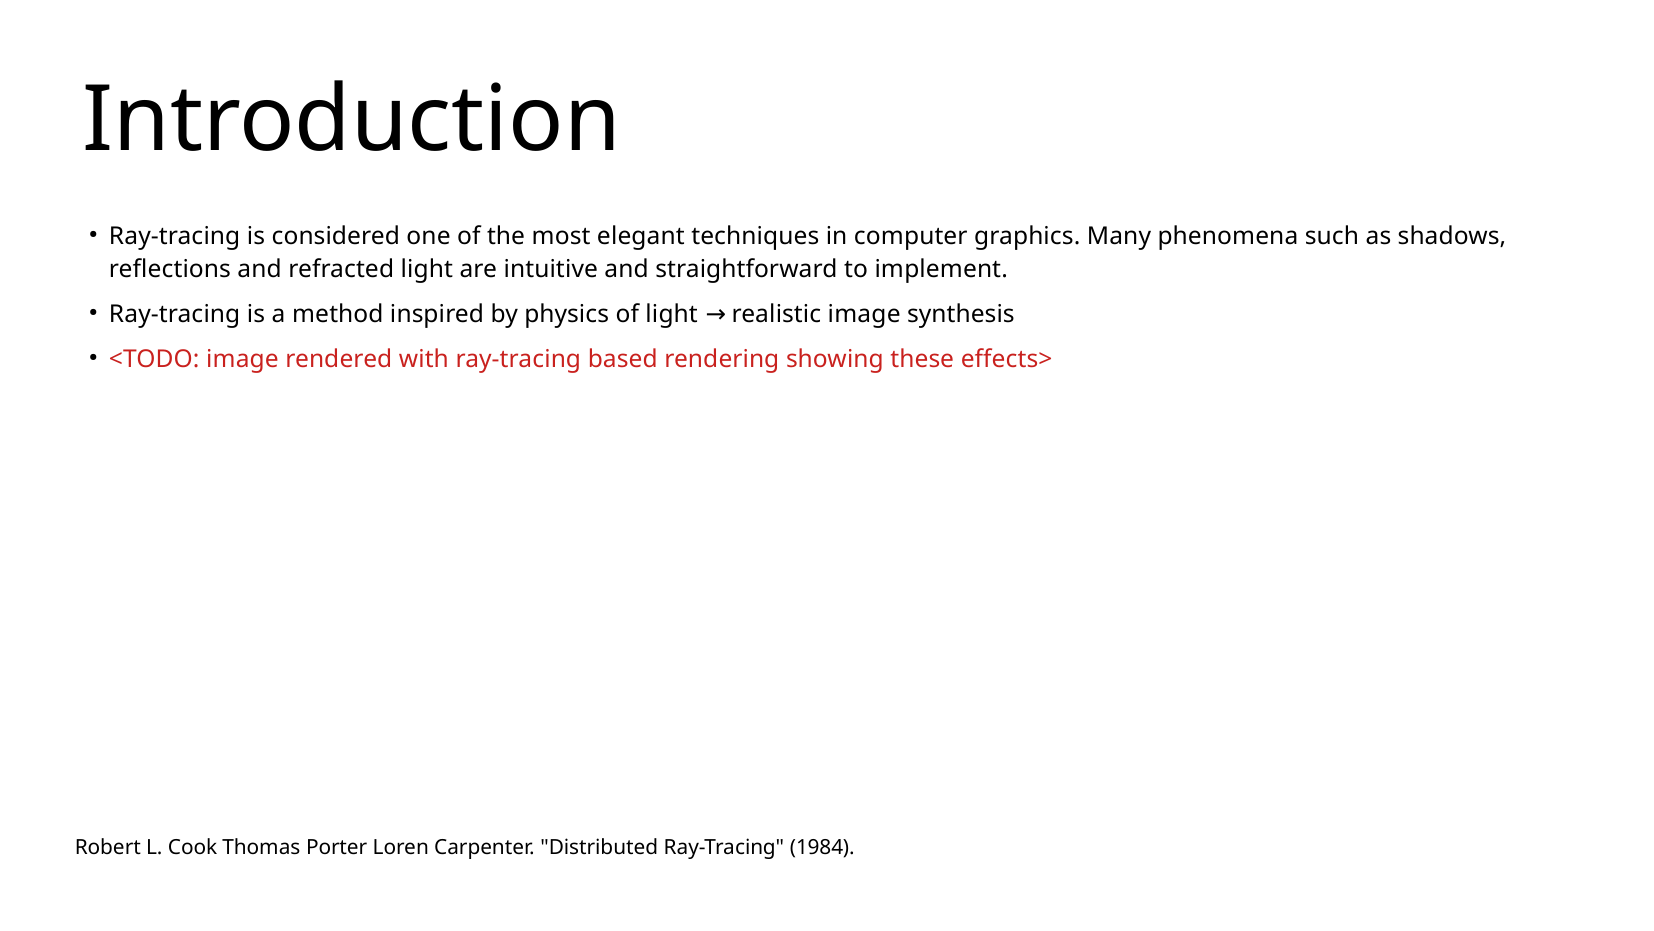

# Introduction
Ray-tracing is considered one of the most elegant techniques in computer graphics. Many phenomena such as shadows, reflections and refracted light are intuitive and straightforward to implement.
Ray-tracing is a method inspired by physics of light → realistic image synthesis
<TODO: image rendered with ray-tracing based rendering showing these effects>
Robert L. Cook Thomas Porter Loren Carpenter. "Distributed Ray-Tracing" (1984).